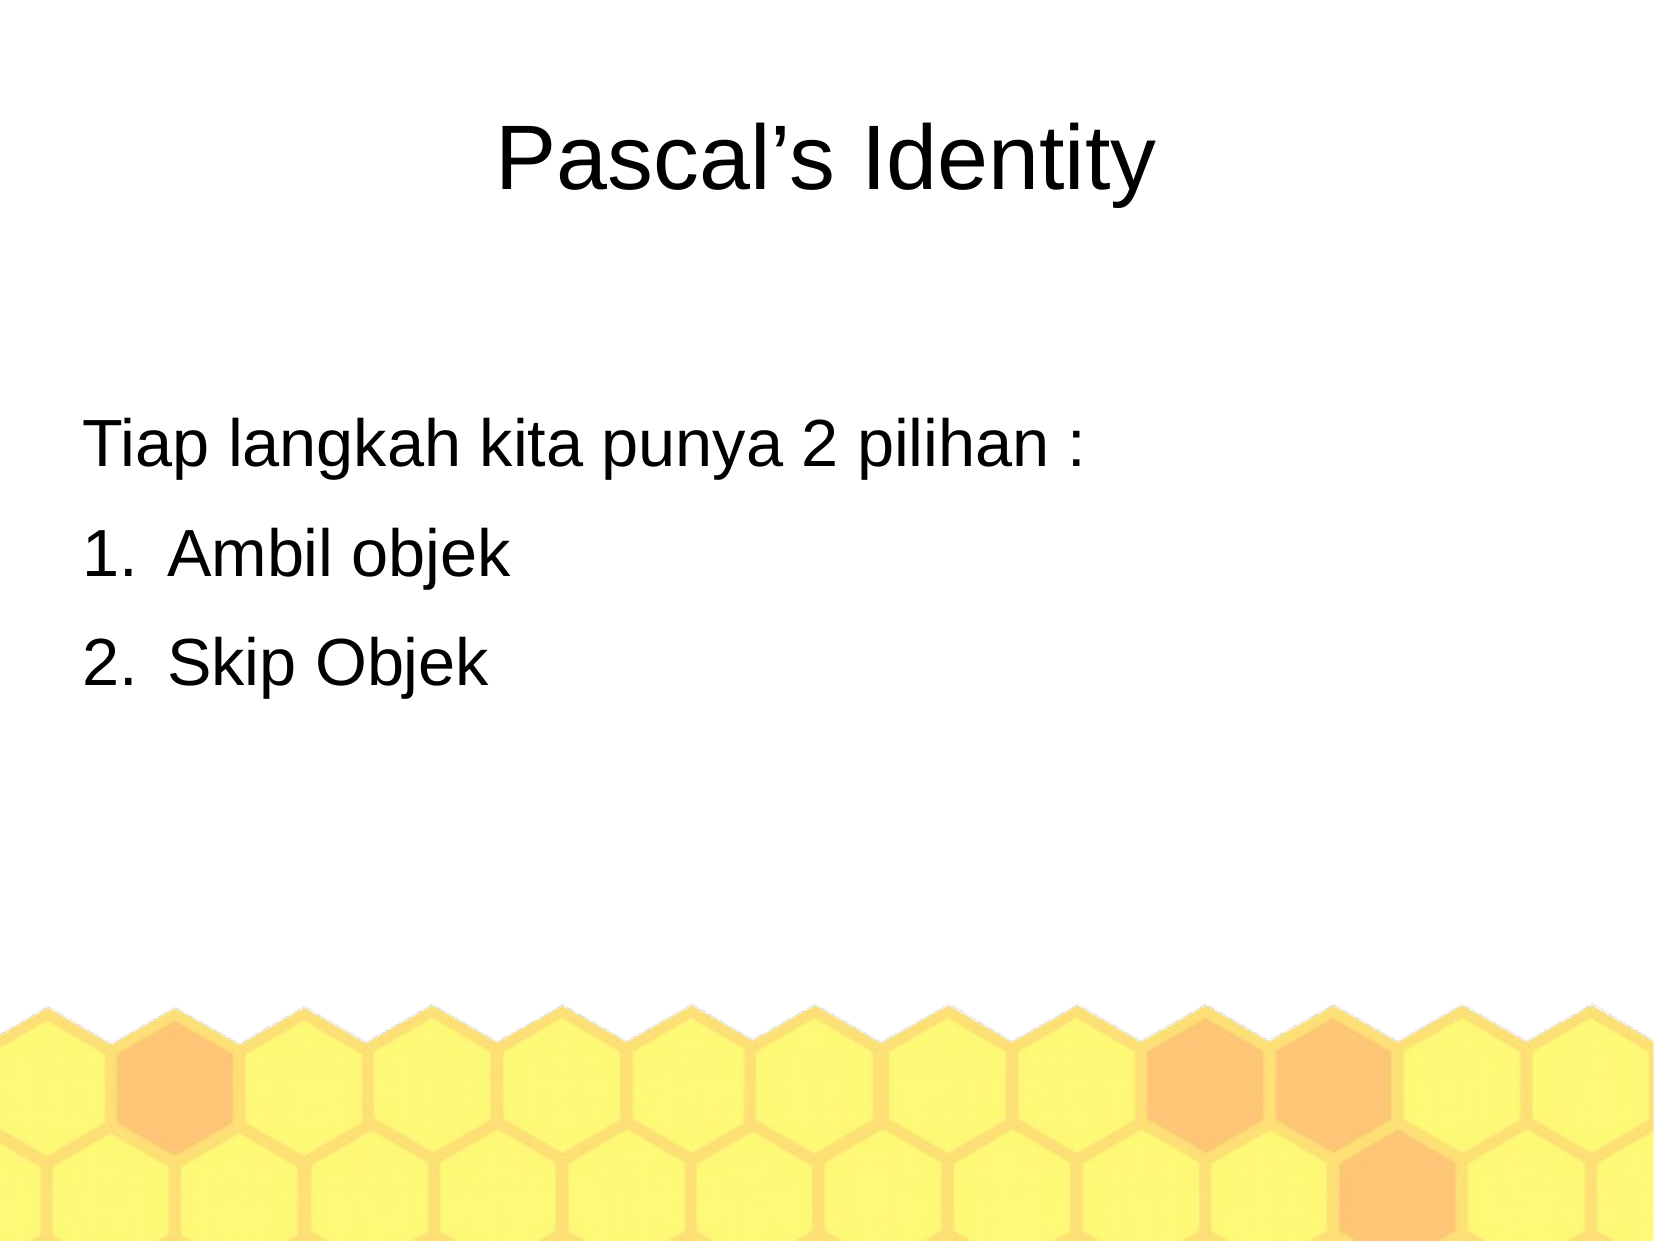

# Pascal’s Identity
Tiap langkah kita punya 2 pilihan :
Ambil objek
Skip Objek